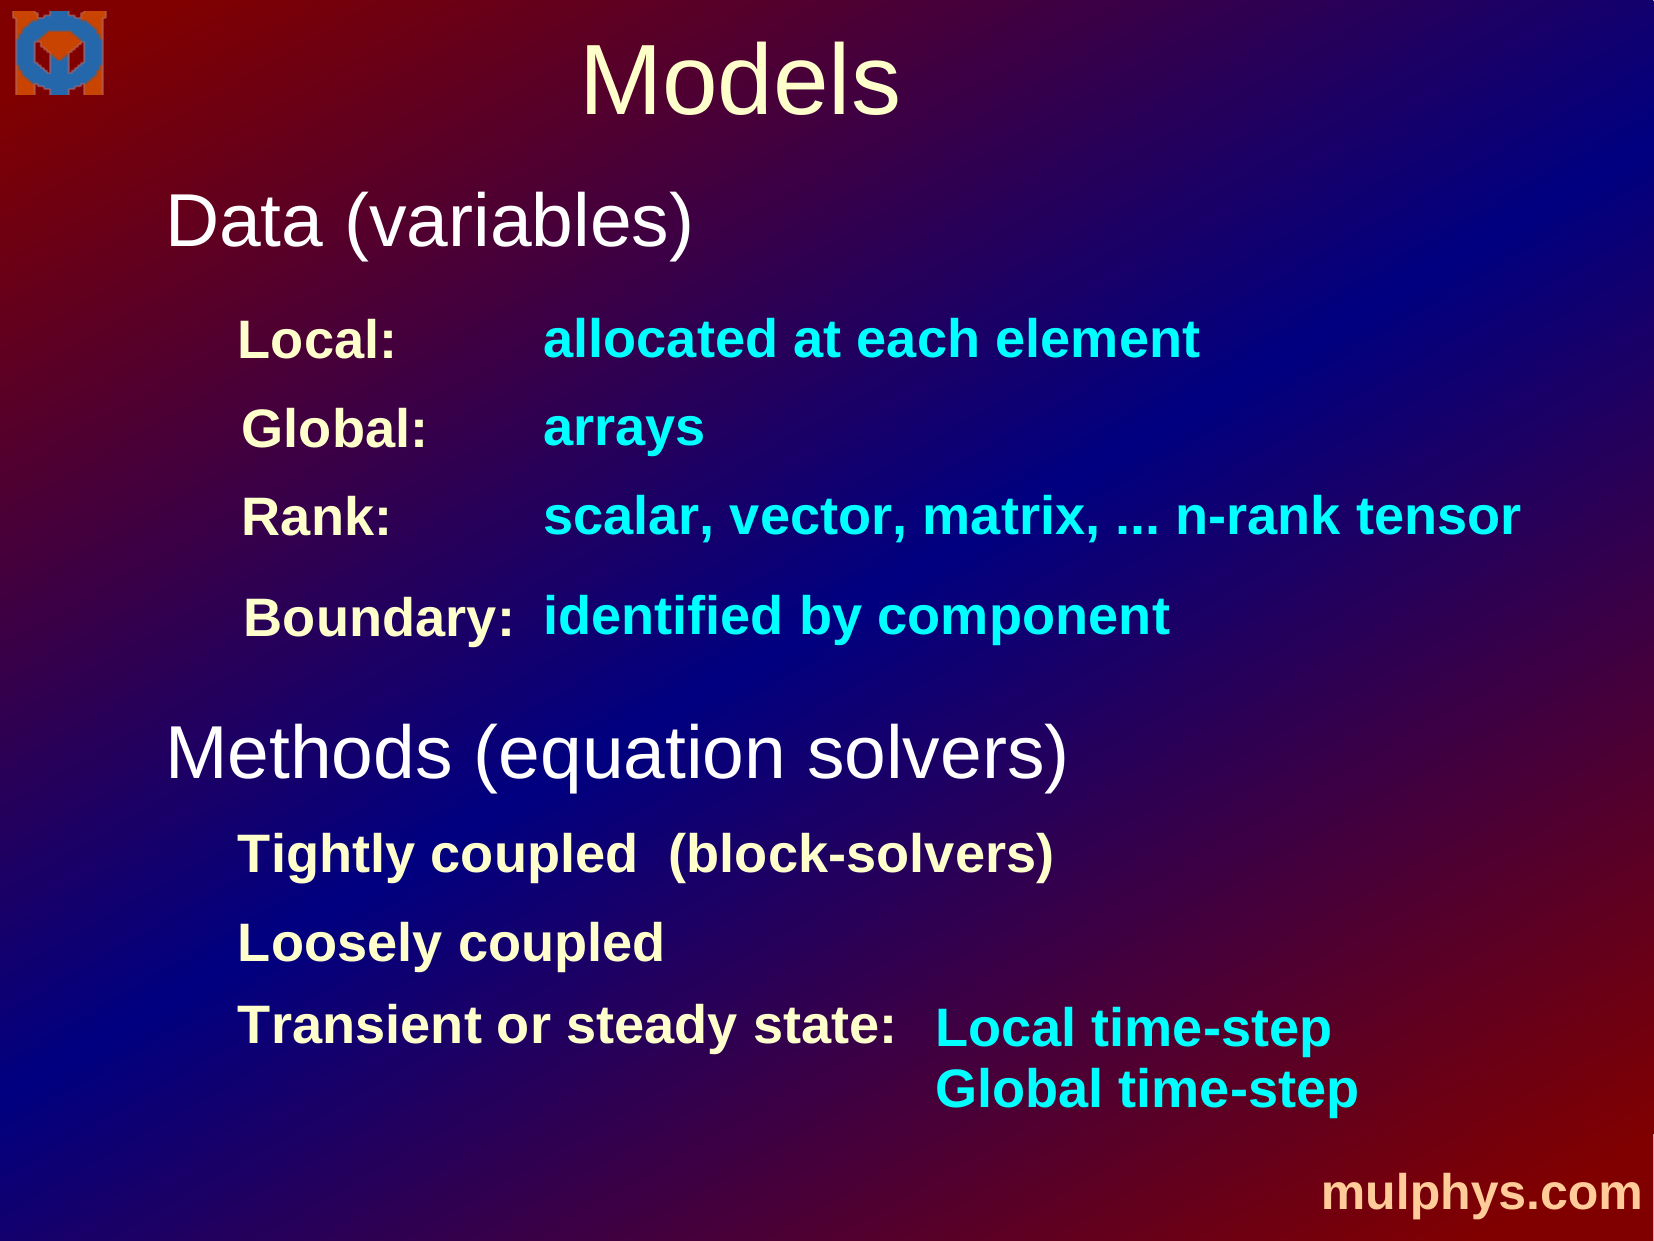

# Models
Data (variables)
allocated at each element
Local:
arrays
Global:
scalar, vector, matrix, ... n-rank tensor
Rank:
identified by component
Boundary:
Methods (equation solvers)
Tightly coupled (block-solvers)
Loosely coupled
Transient or steady state:
Local time-step
Global time-step
mulphys.com